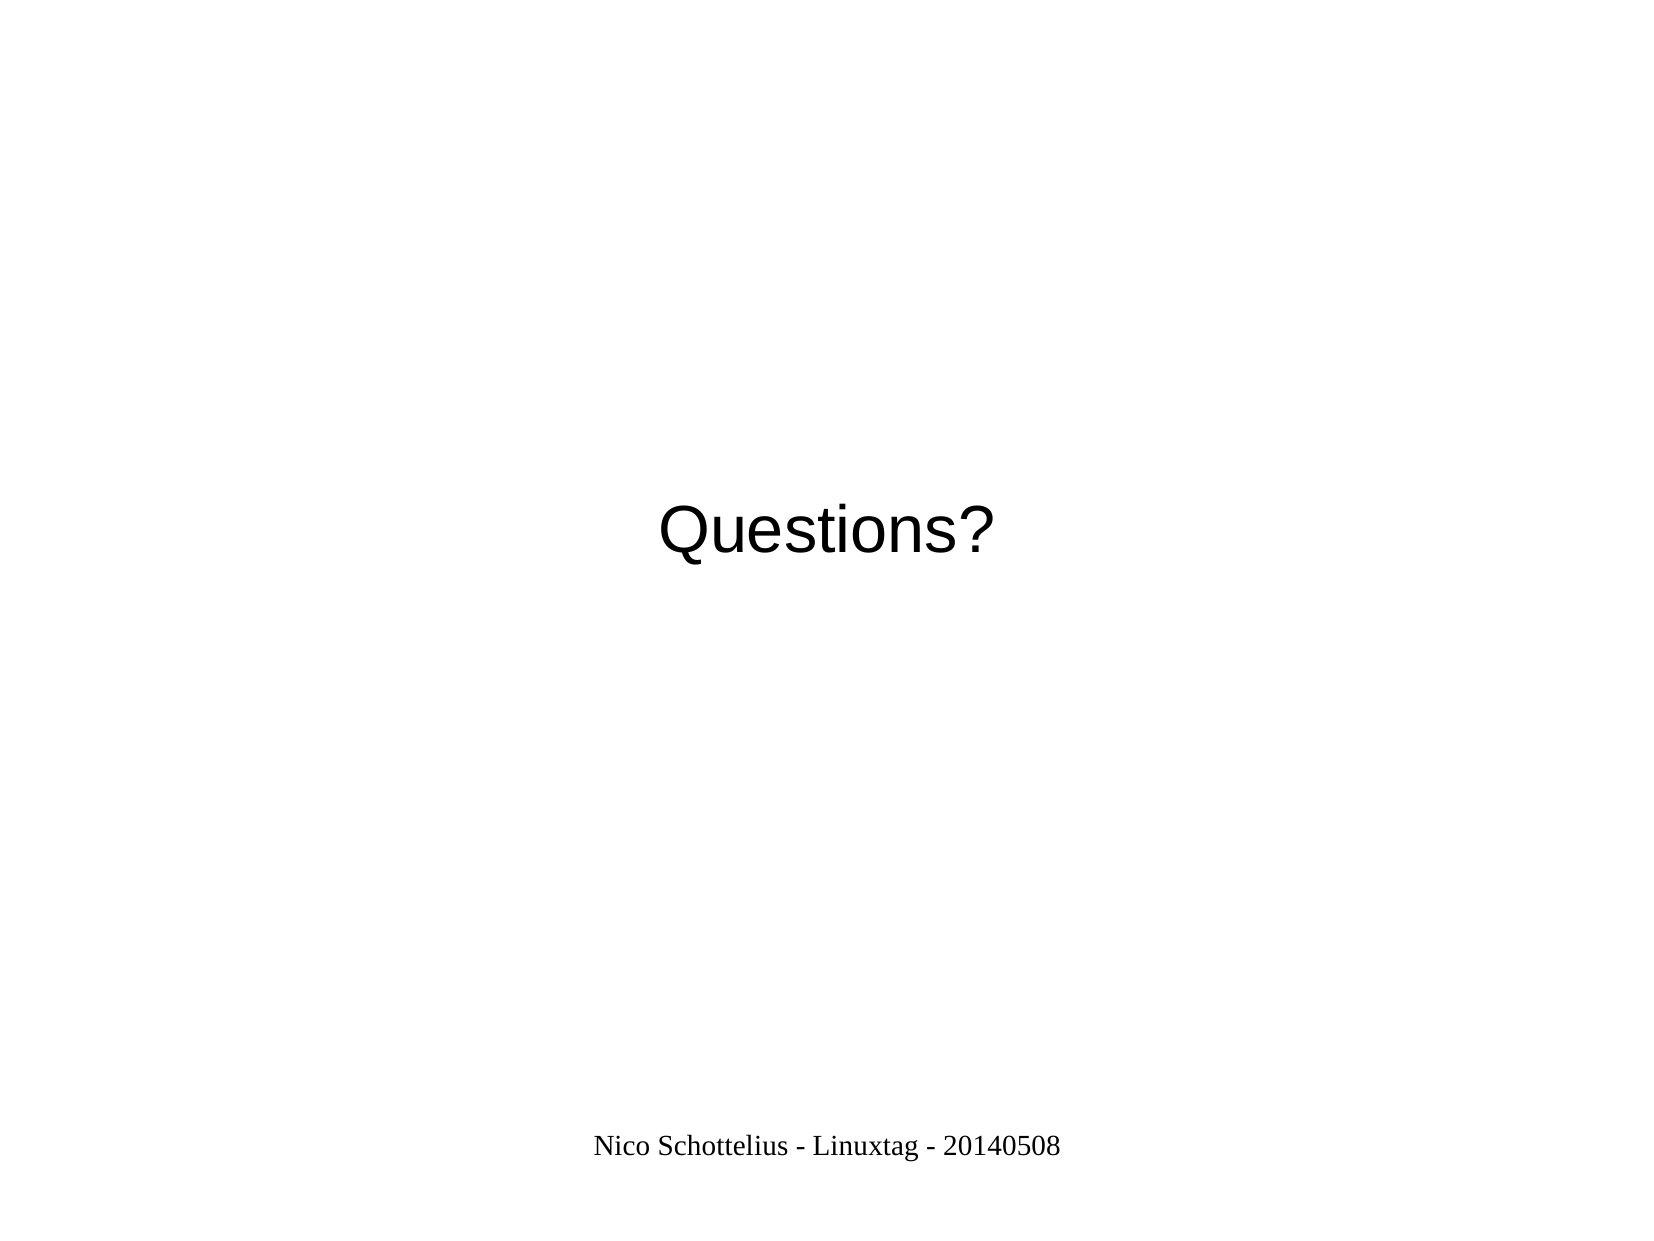

# Questions?
Nico Schottelius - Linuxtag - 20140508